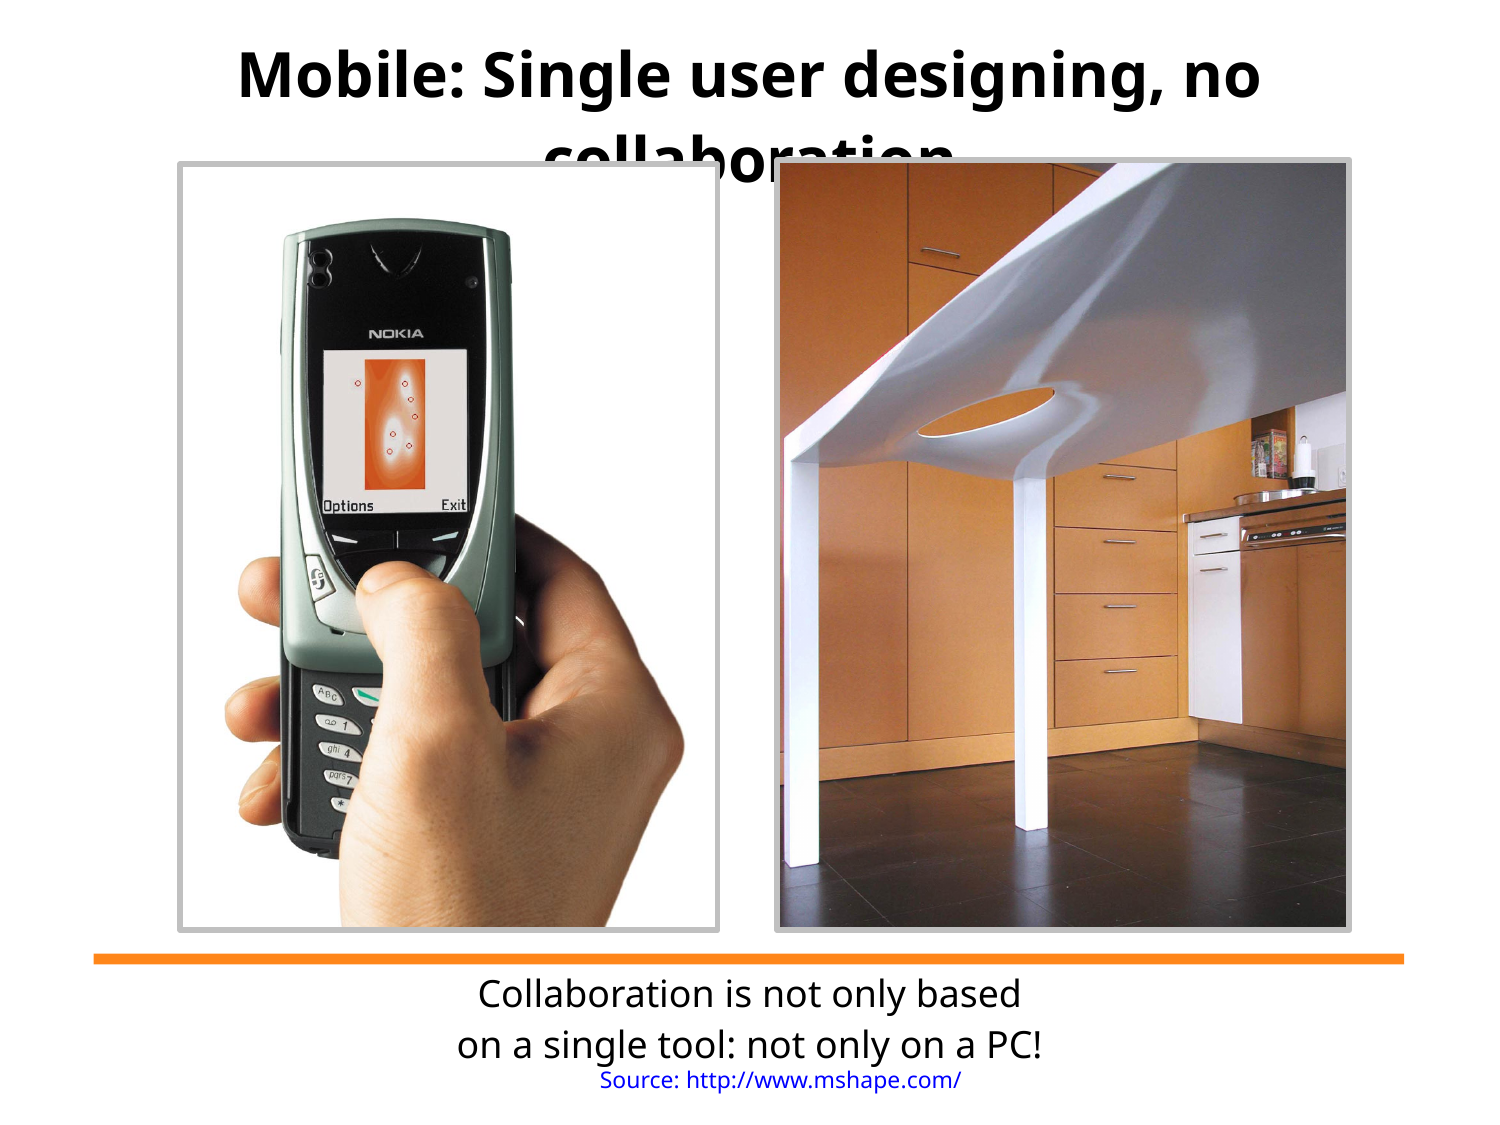

# Mobile: Single user designing, no collaboration
Collaboration is not only based on a single tool: not only on a PC!
Source: http://www.mshape.com/